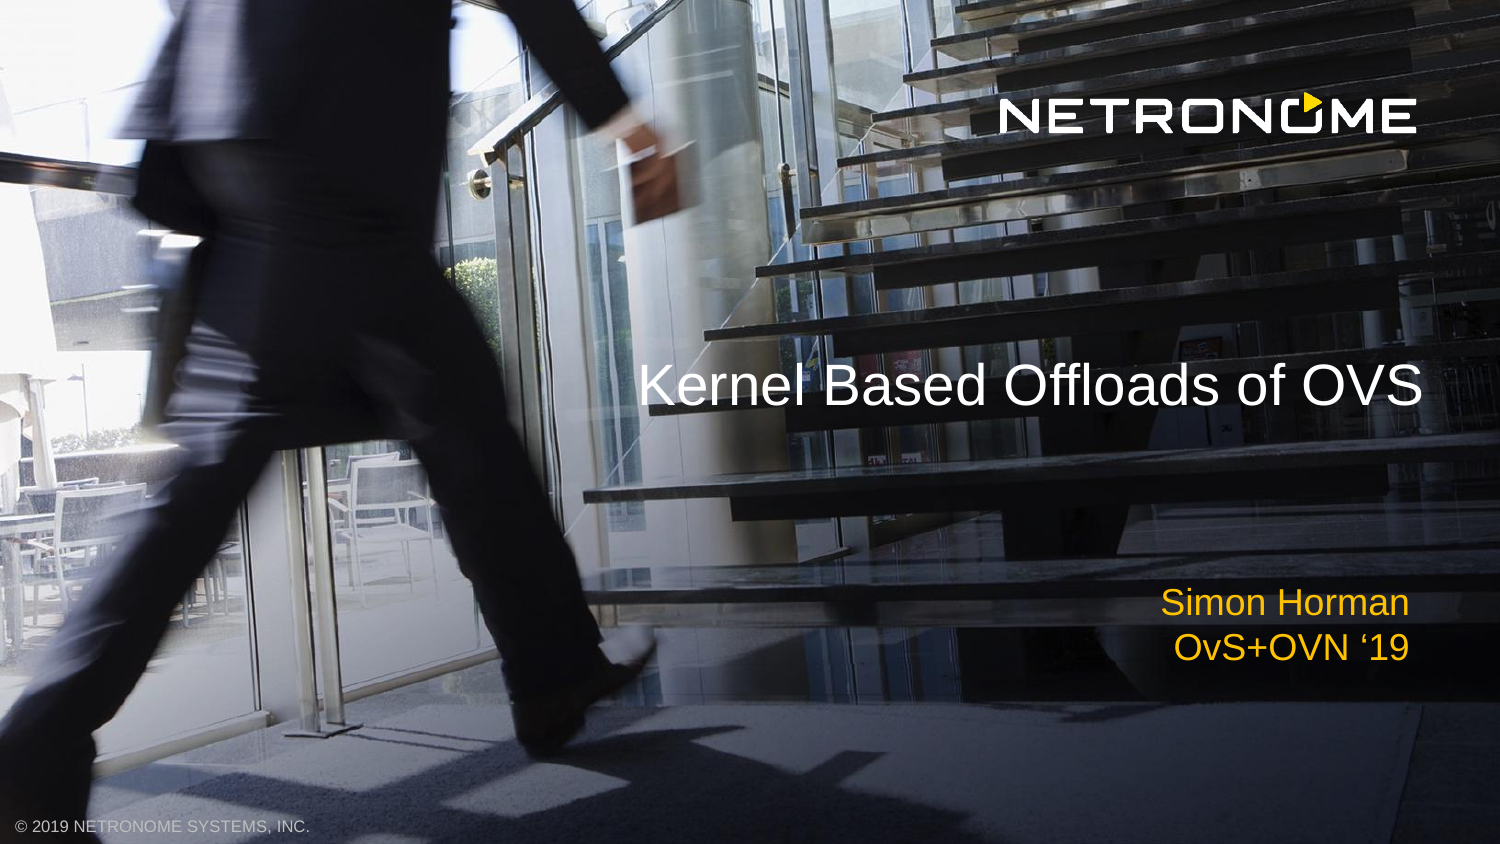

Kernel Based Offloads of OVS
# Simon Horman OvS+OVN ‘19